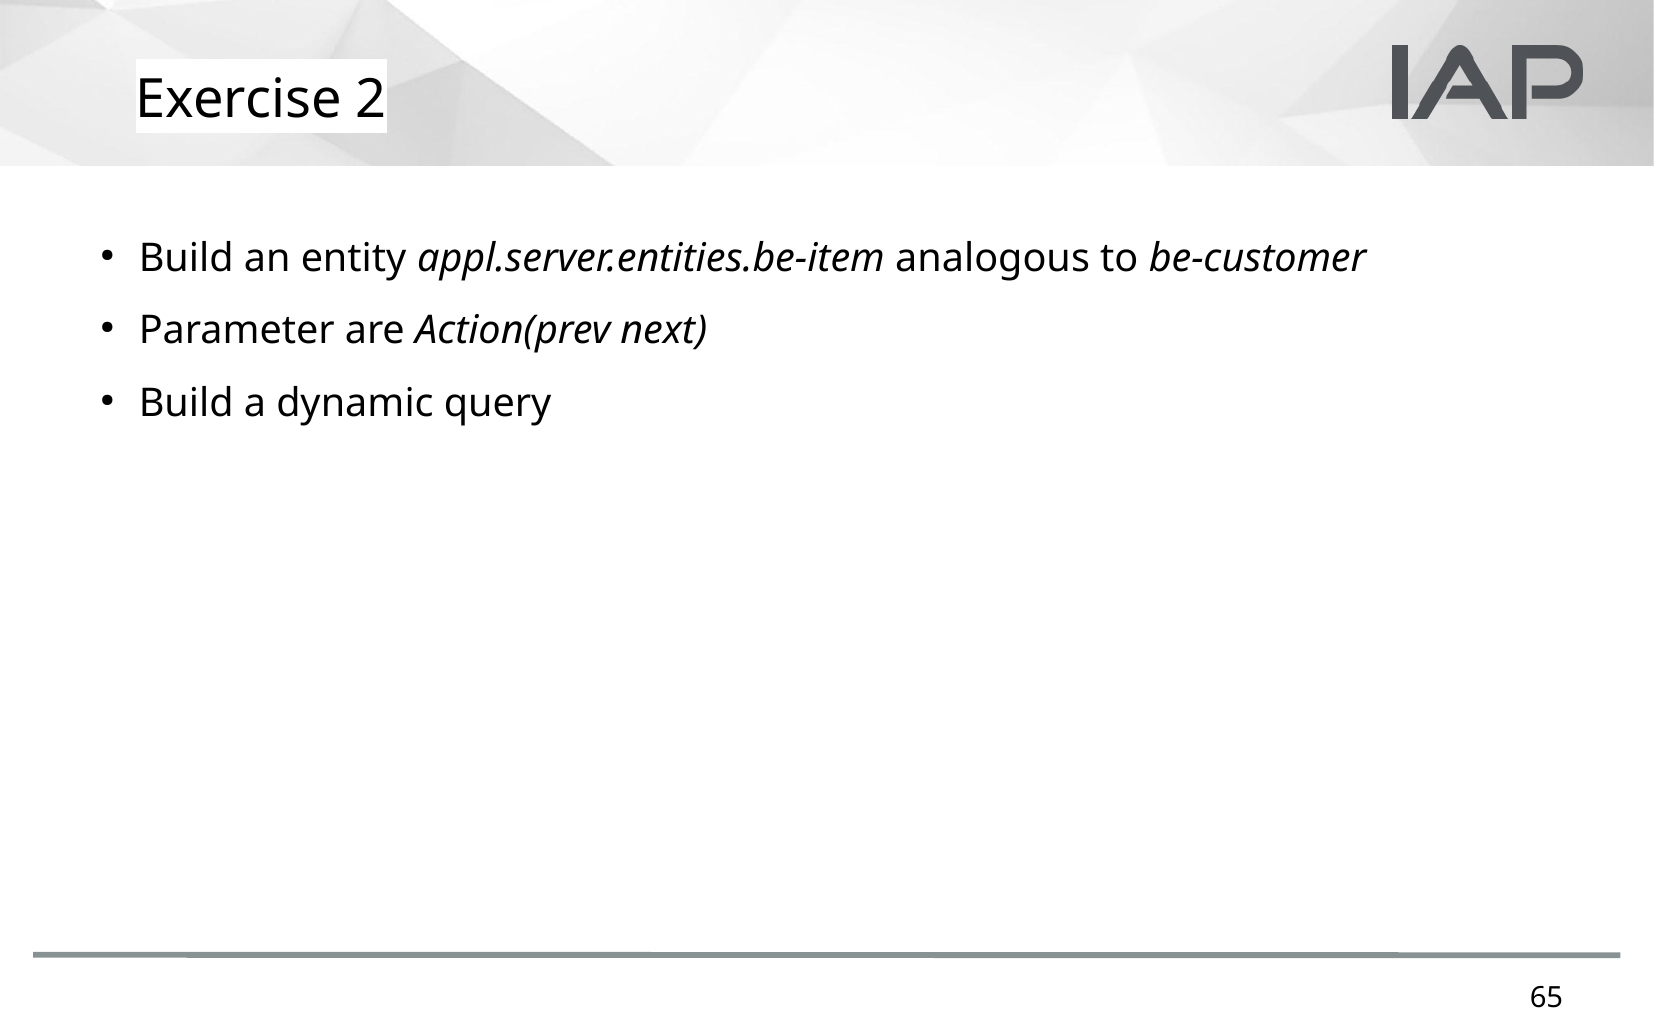

# Exercise 2
Build an entity appl.server.entities.be-item analogous to be-customer
Parameter are Action(prev next)
Build a dynamic query
65